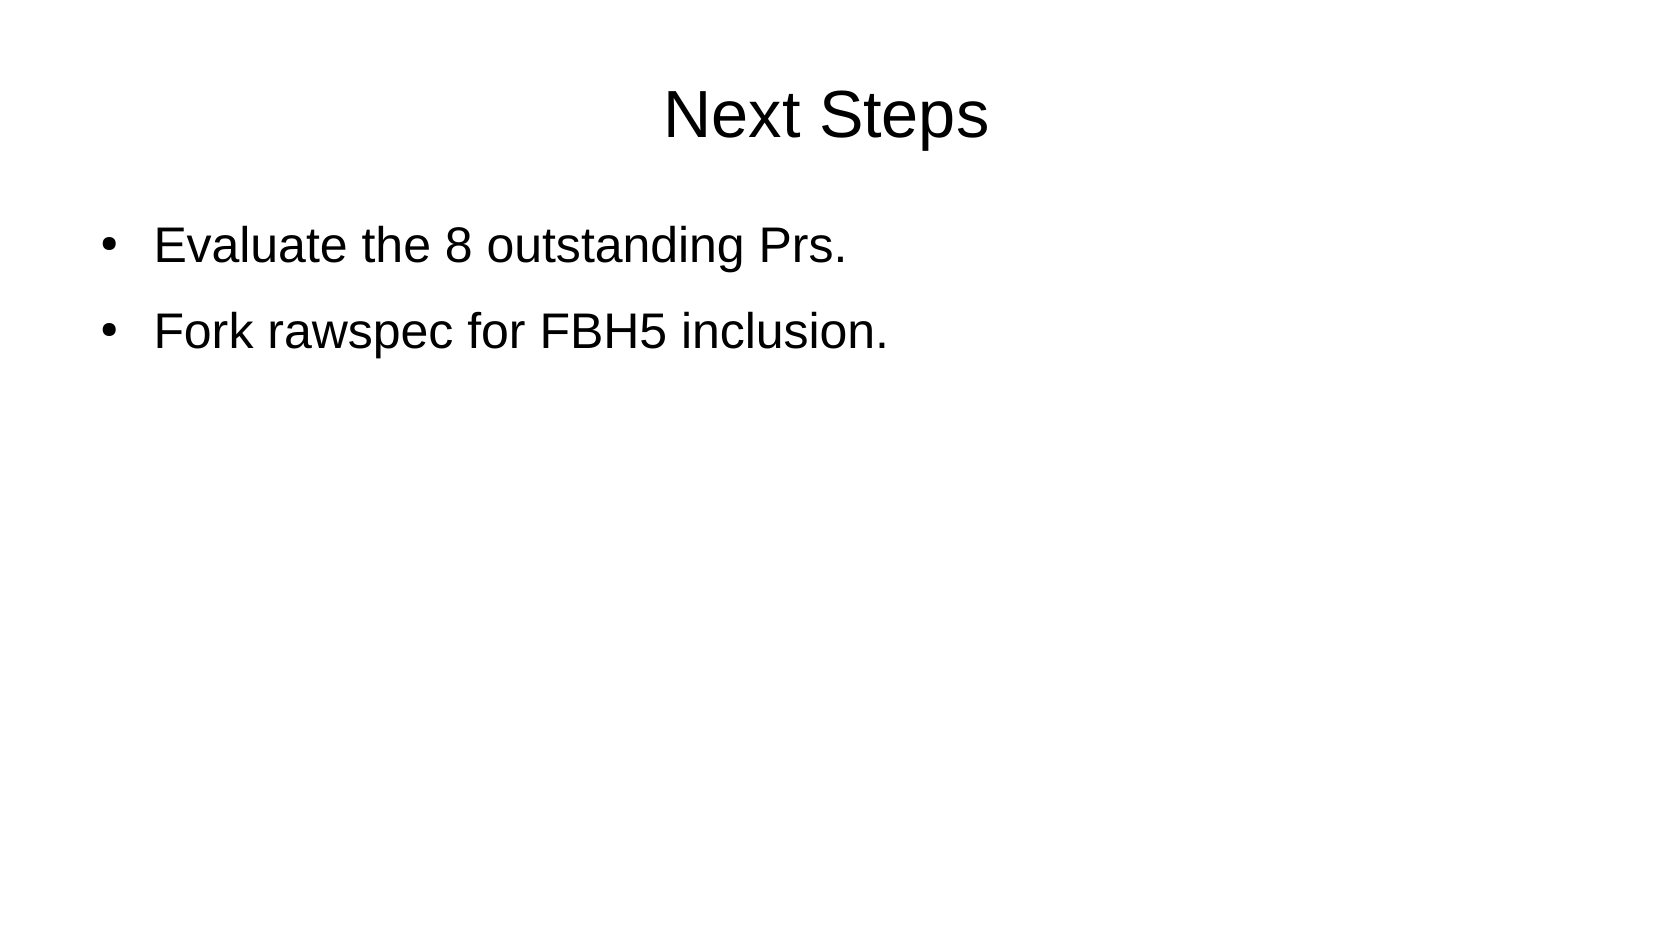

# Next Steps
Evaluate the 8 outstanding Prs.
Fork rawspec for FBH5 inclusion.